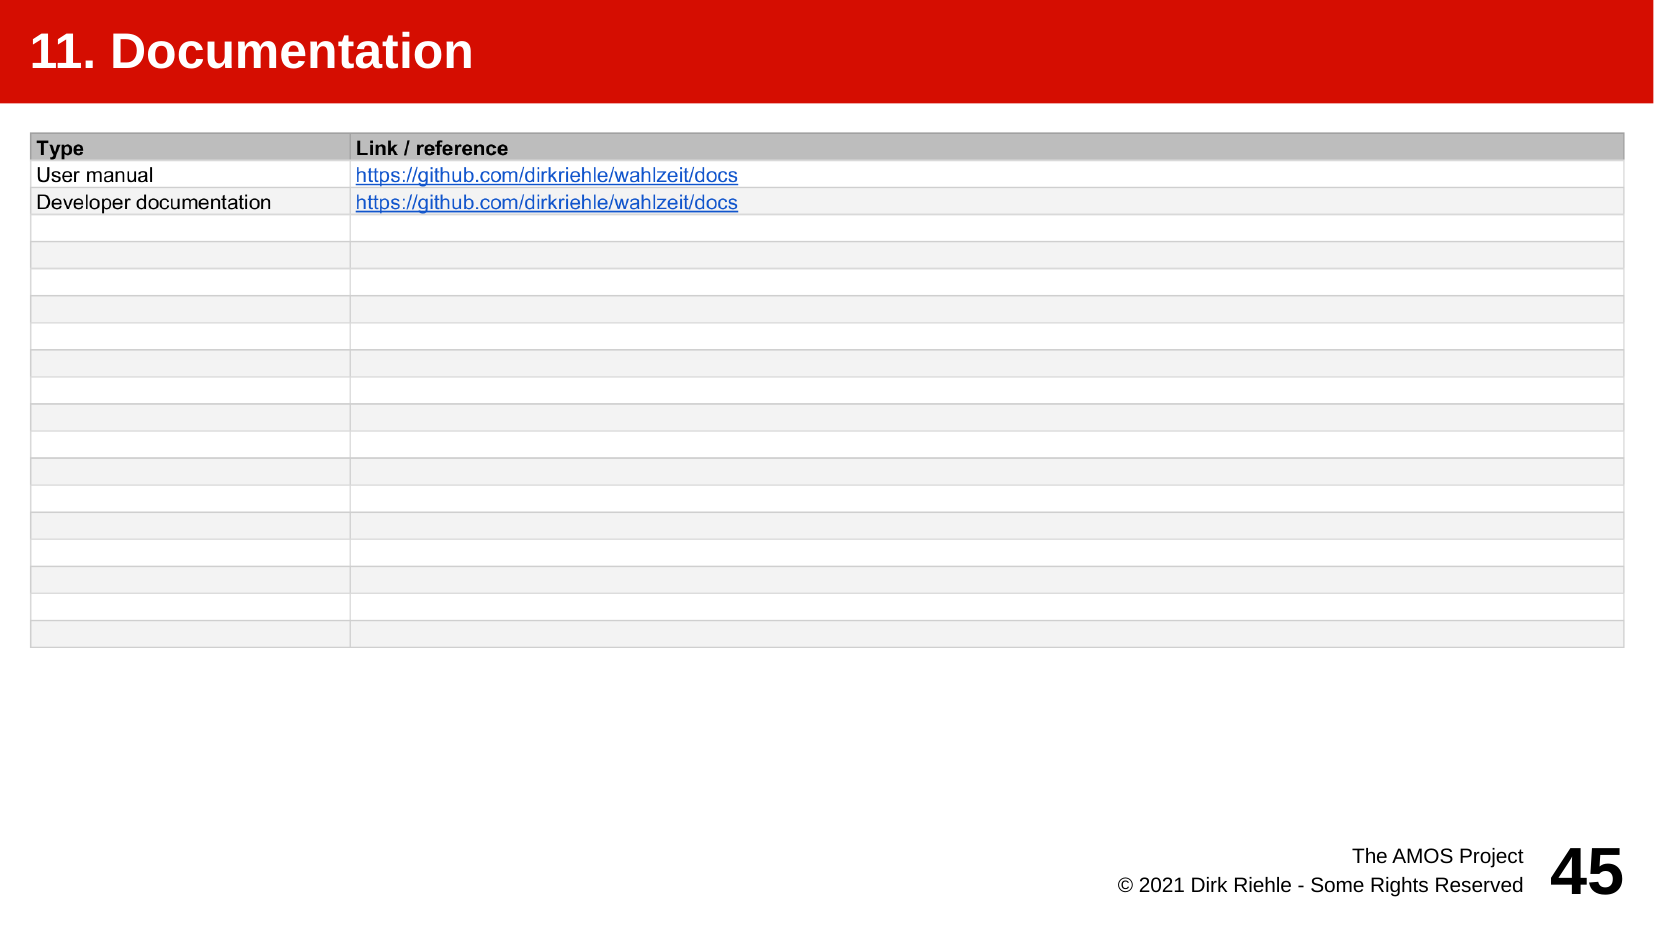

# 11. Documentation
The AMOS Project
45
© 2021 Dirk Riehle - Some Rights Reserved